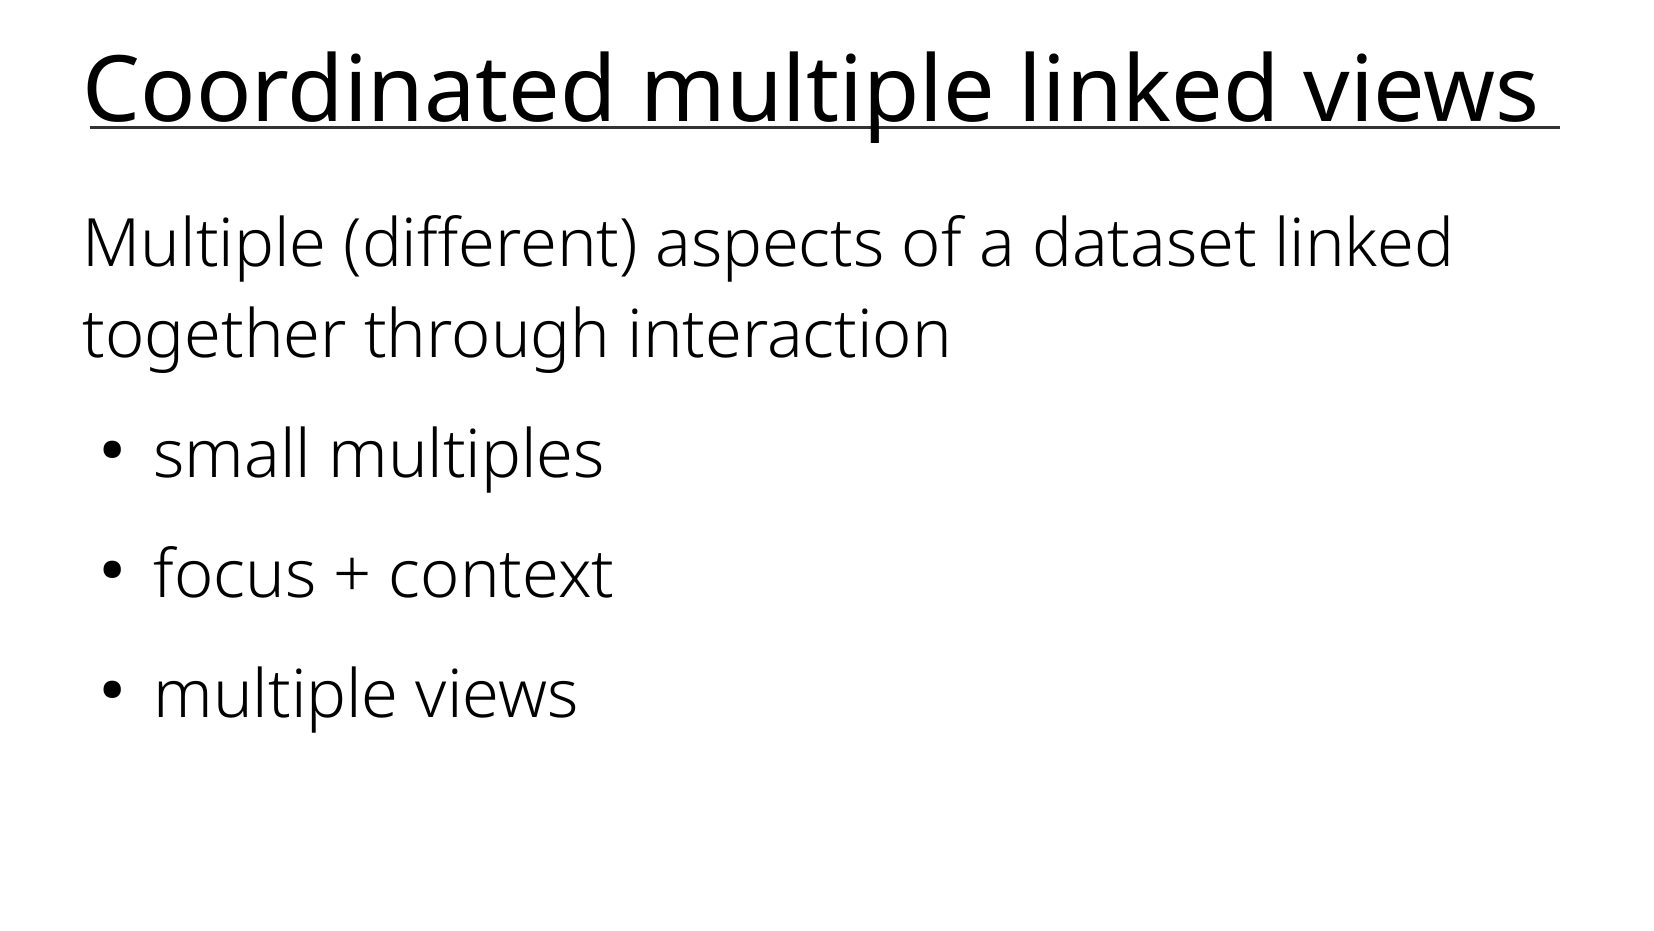

# Coordinated multiple linked views
Multiple (different) aspects of a dataset linked together through interaction
small multiples
focus + context
multiple views